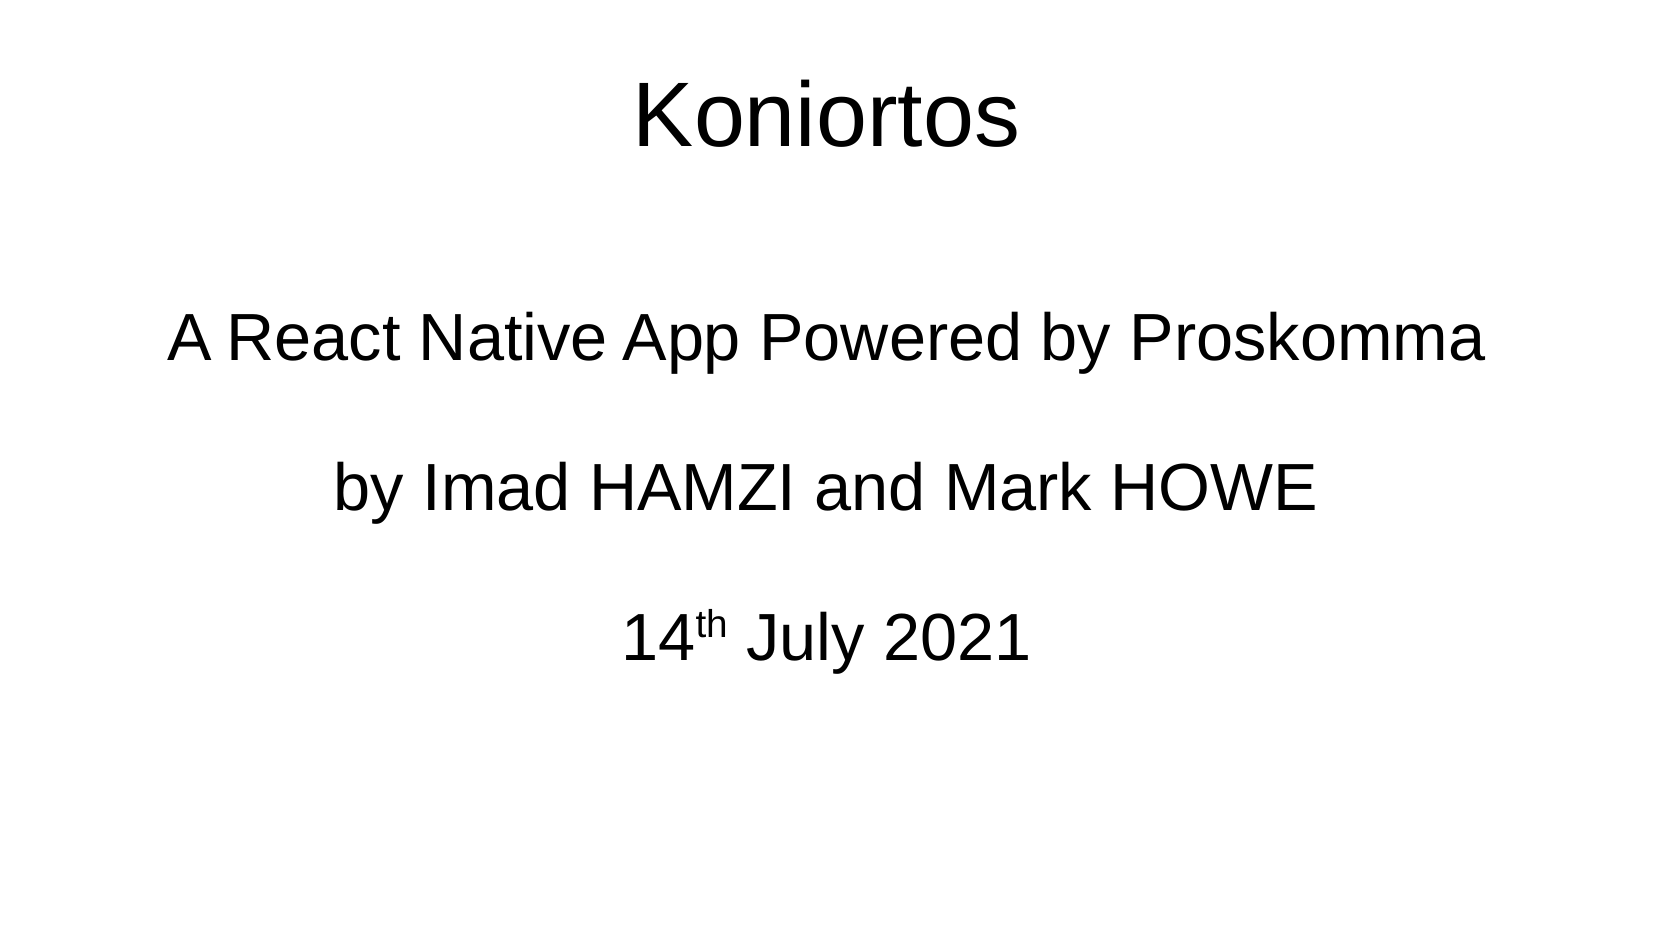

# Koniortos
A React Native App Powered by Proskomma
by Imad HAMZI and Mark HOWE
14th July 2021